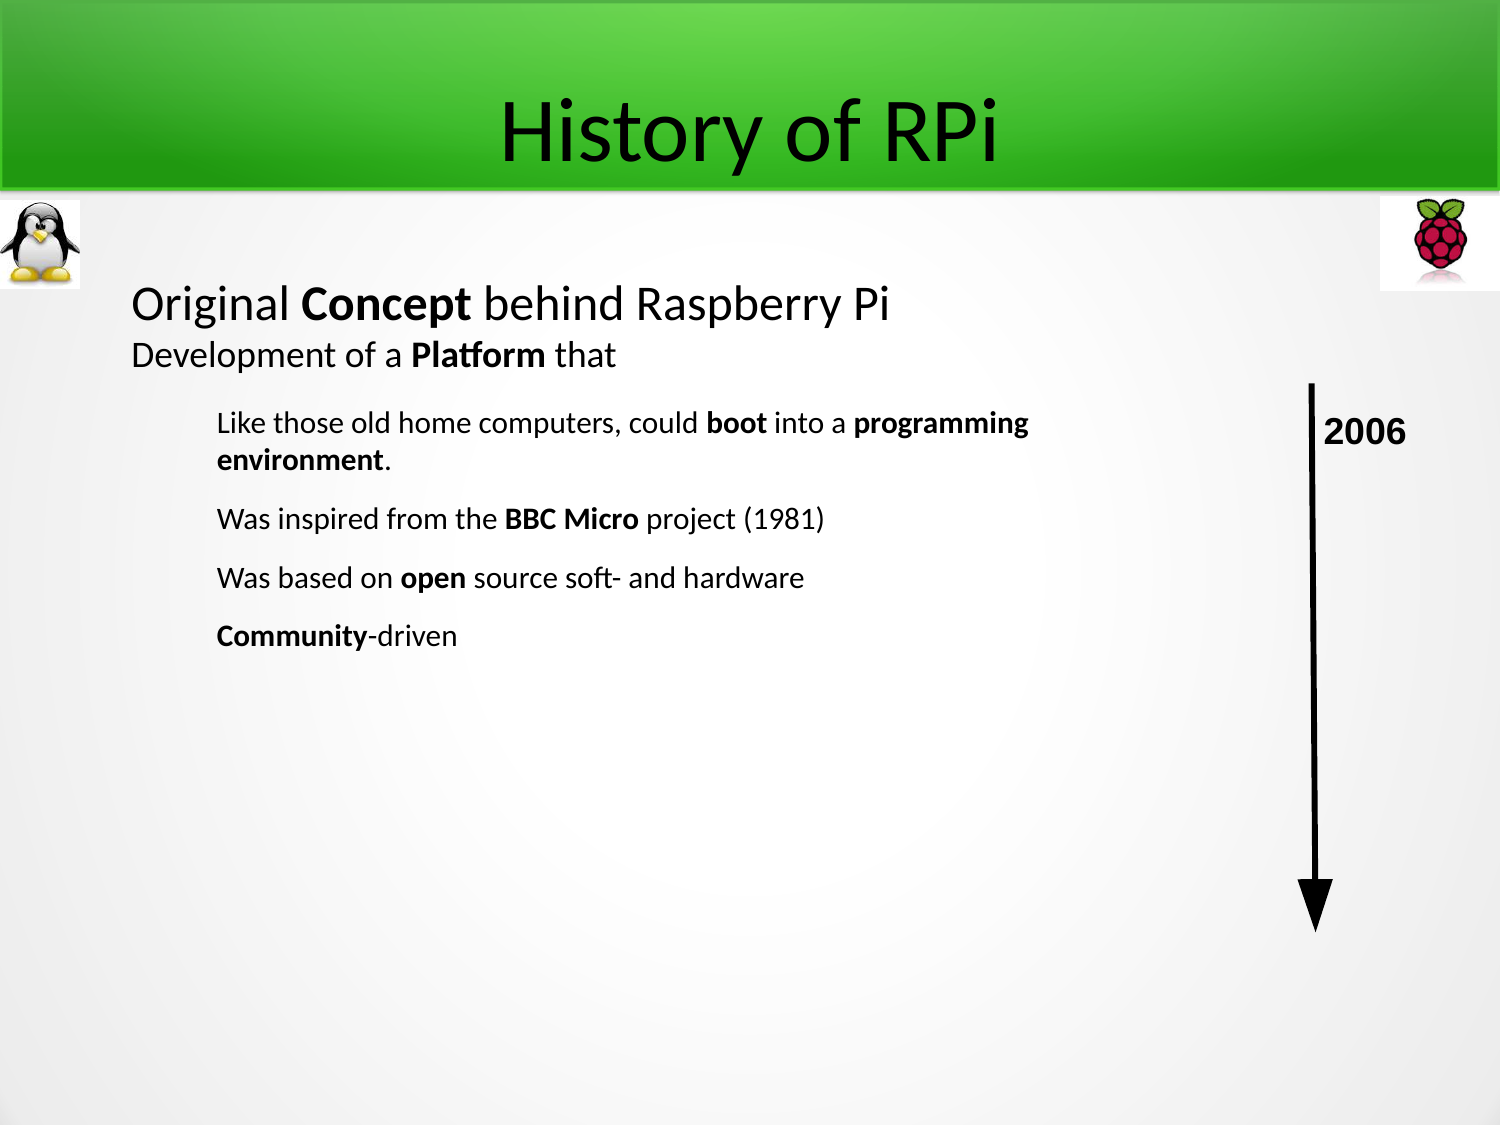

# History of RPi
Original Concept behind Raspberry Pi
Development of a Platform that
Like those old home computers, could boot into a programming environment.
Was inspired from the BBC Micro project (1981)
Was based on open source soft- and hardware
Community-driven
2006